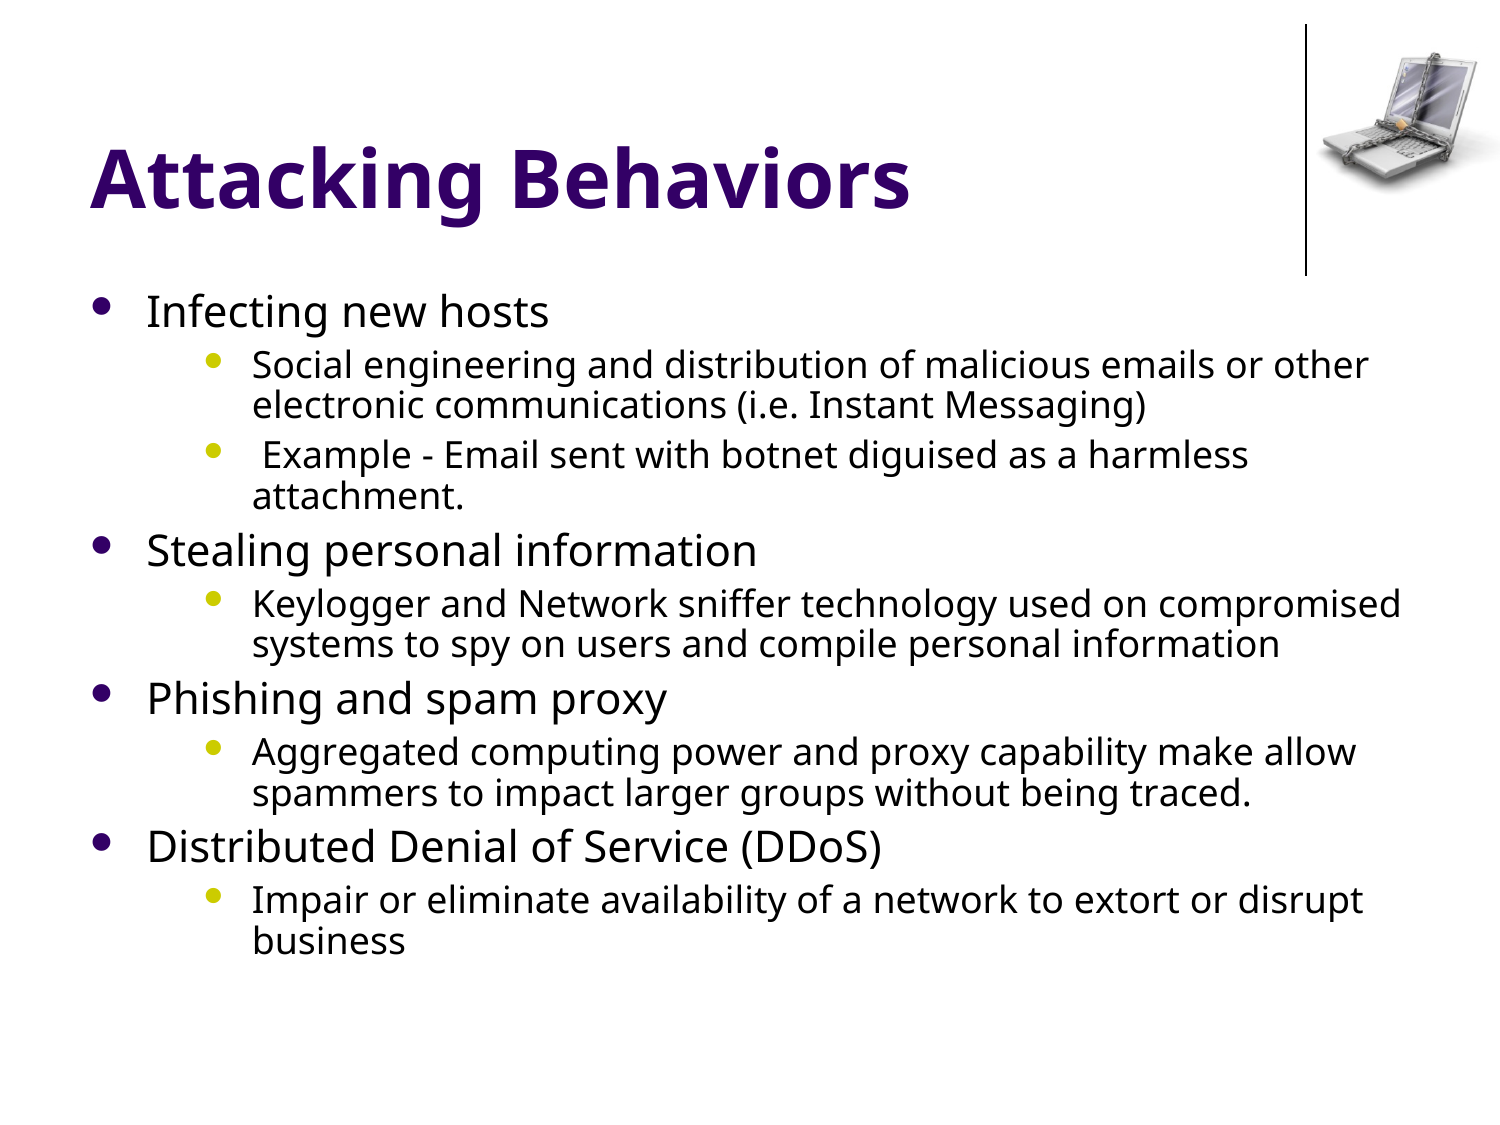

# Attacking Behaviors
Infecting new hosts
Social engineering and distribution of malicious emails or other electronic communications (i.e. Instant Messaging)
 Example - Email sent with botnet diguised as a harmless attachment.
Stealing personal information
Keylogger and Network sniffer technology used on compromised systems to spy on users and compile personal information
Phishing and spam proxy
Aggregated computing power and proxy capability make allow spammers to impact larger groups without being traced.
Distributed Denial of Service (DDoS)
Impair or eliminate availability of a network to extort or disrupt business